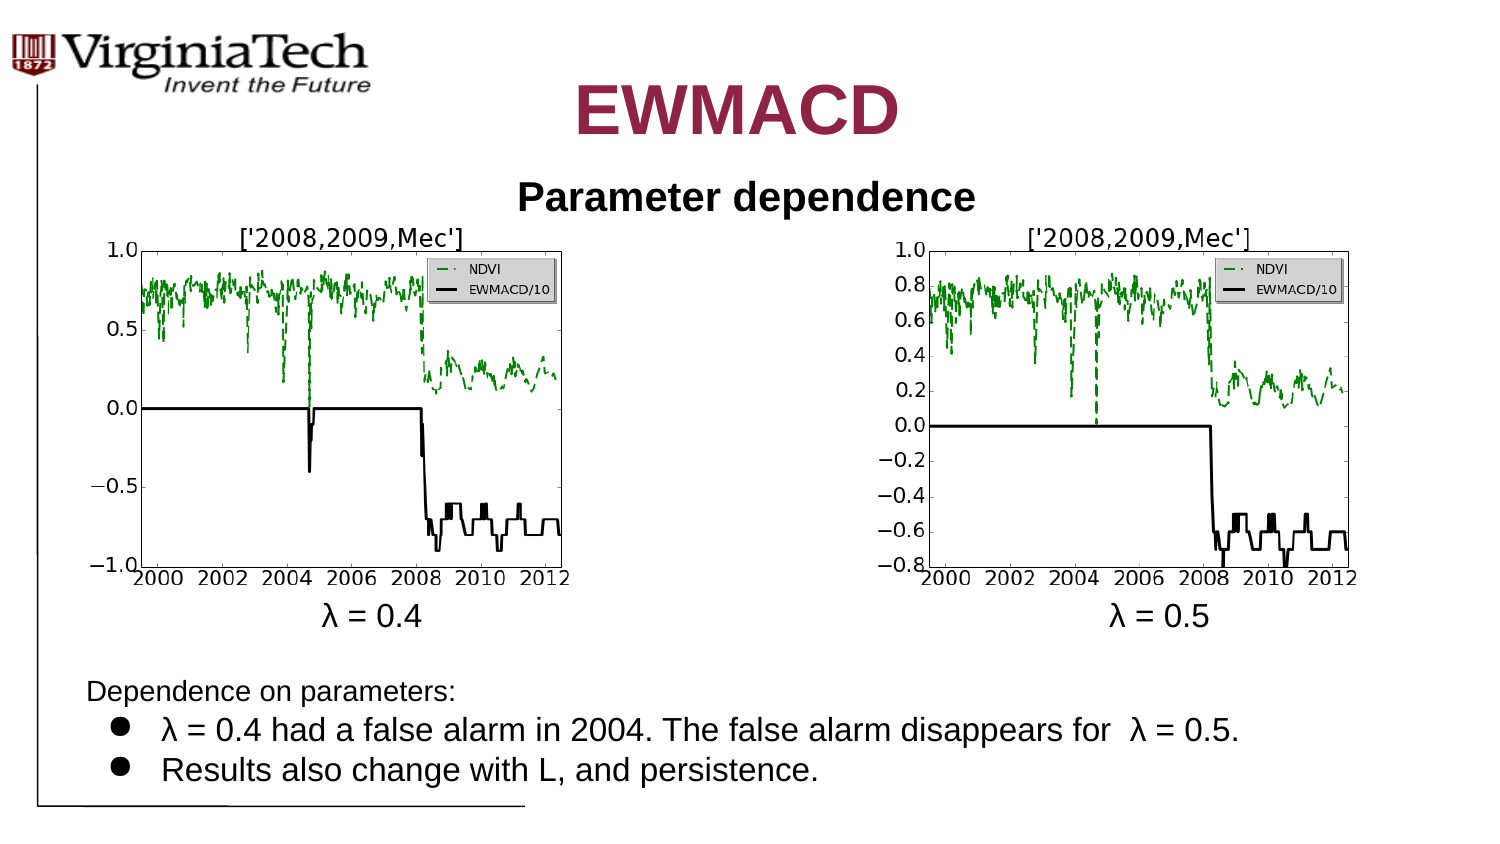

# EWMACD
Parameter dependence
 λ = 0.4
 λ = 0.5
Dependence on parameters:
λ = 0.4 had a false alarm in 2004. The false alarm disappears for λ = 0.5.
Results also change with L, and persistence.